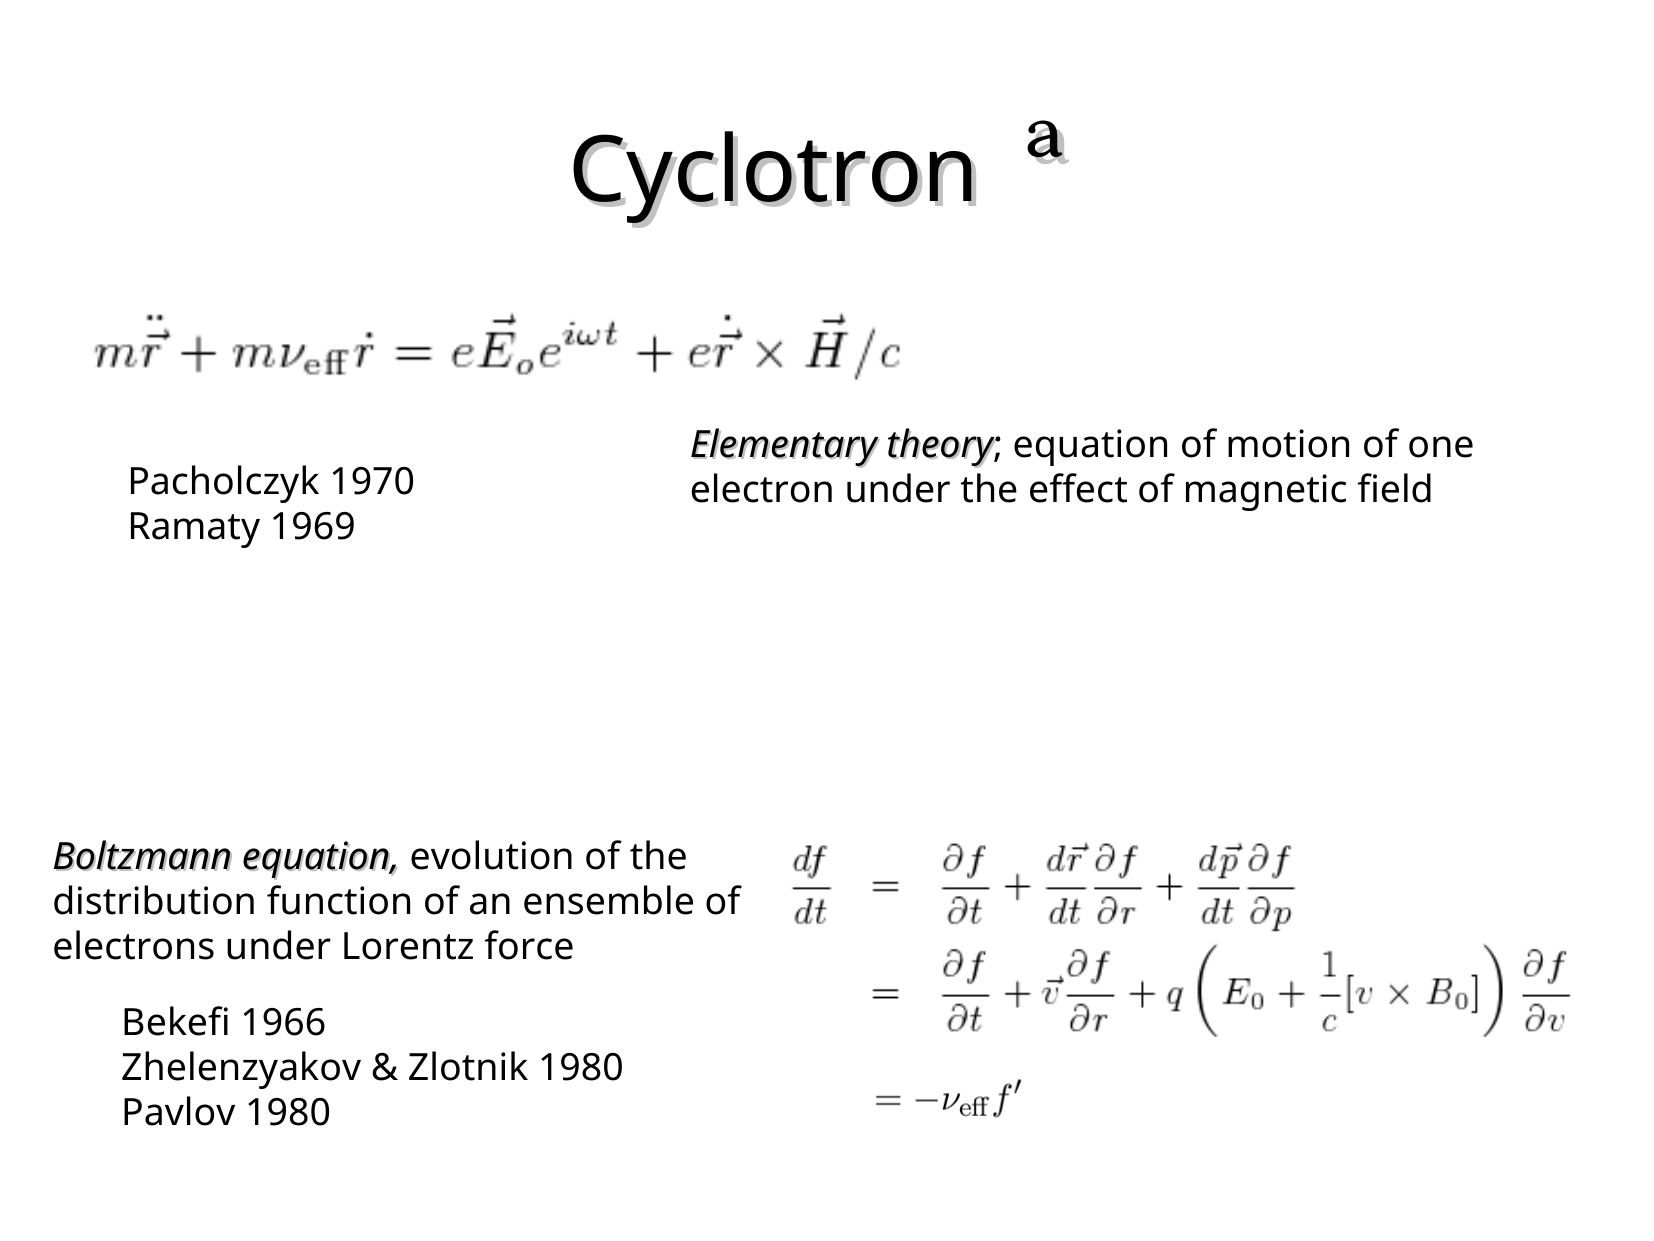

# Cyclotron 
Elementary theory; equation of motion of one
electron under the effect of magnetic field
Pacholczyk 1970
Ramaty 1969
Boltzmann equation, evolution of the distribution function of an ensemble of electrons under Lorentz force
Bekefi 1966
Zhelenzyakov & Zlotnik 1980
Pavlov 1980